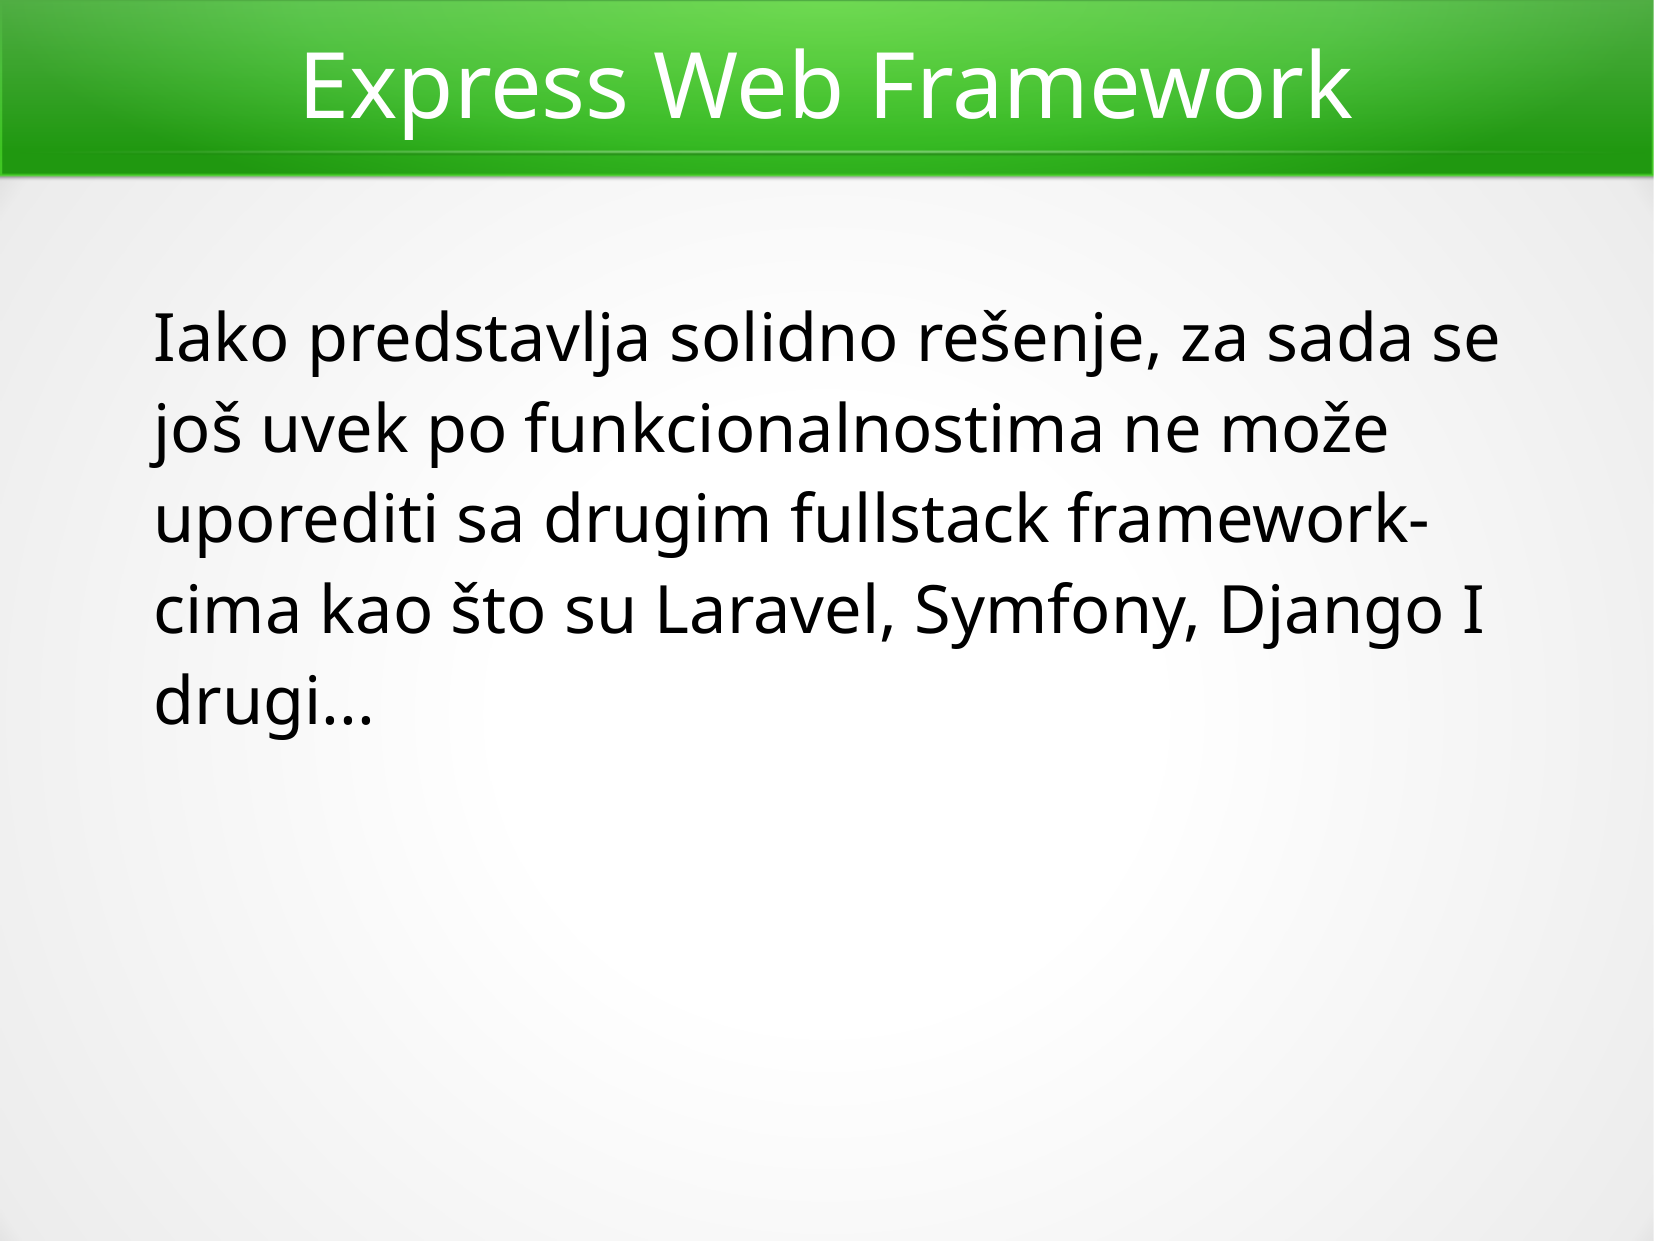

# Express Web Framework
Iako predstavlja solidno rešenje, za sada se još uvek po funkcionalnostima ne može uporediti sa drugim fullstack framework-cima kao što su Laravel, Symfony, Django I drugi...